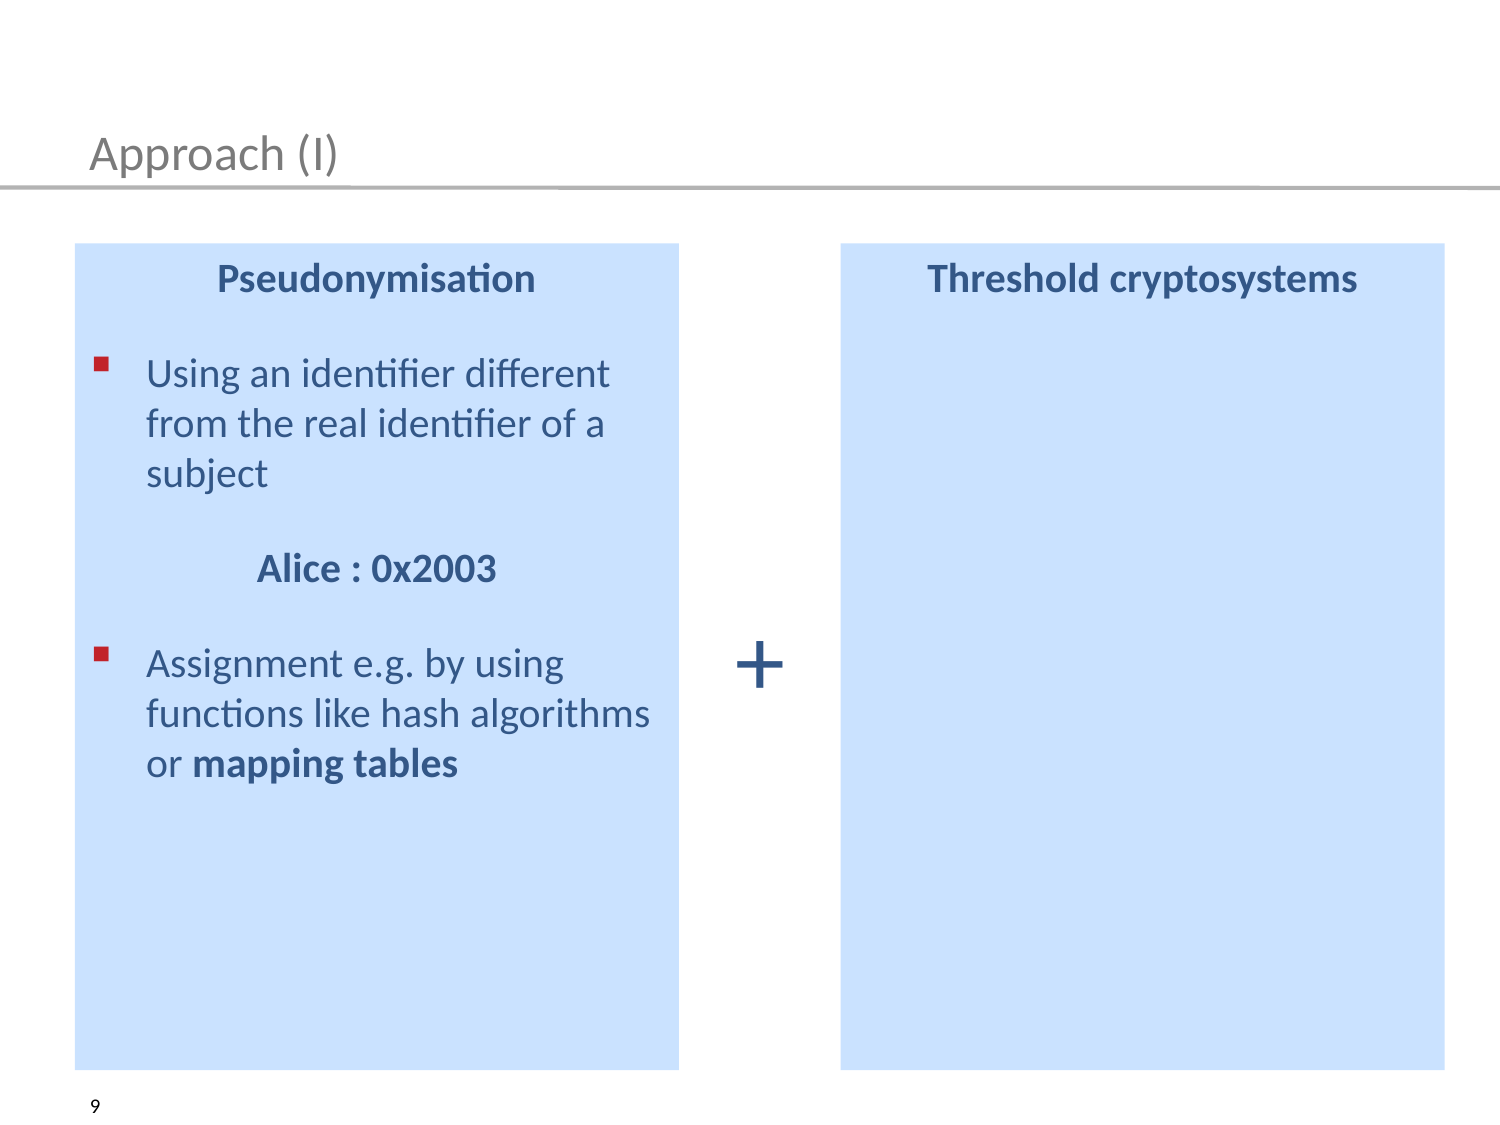

Approach (I)
Pseudonymisation
Using an identifier different from the real identifier of a subject
Alice : 0x2003
Assignment e.g. by using functions like hash algorithms or mapping tables
+
Threshold cryptosystems